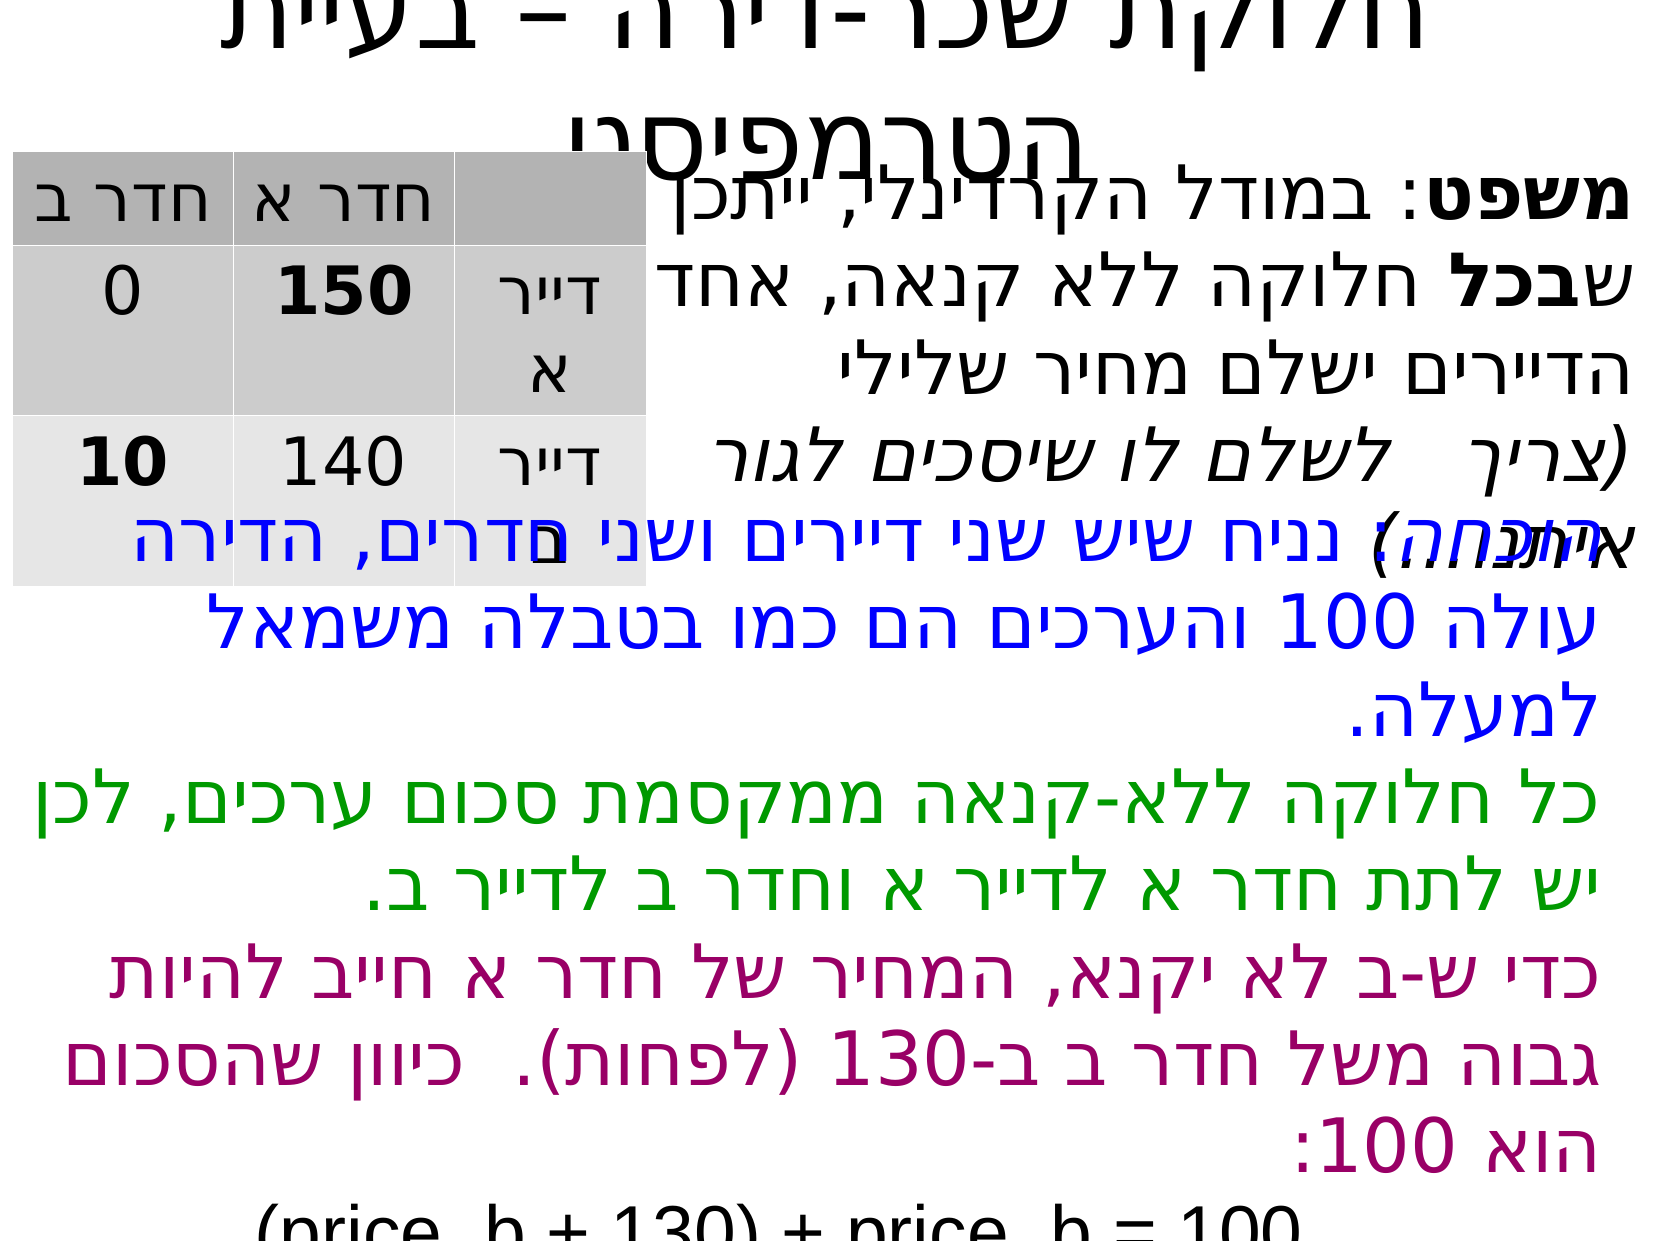

# חלוקת שכר-דירה – בעיית הטרמפיסט
משפט: במודל הקרדינלי, ייתכן שבכל חלוקה ללא קנאה, אחד הדיירים ישלם מחיר שלילי (צריך לשלם לו שיסכים לגור איתנו...)
| חדר ב | חדר א | |
| --- | --- | --- |
| 0 | 150 | דייר א |
| 10 | 140 | דייר ב |
הוכחה: נניח שיש שני דיירים ושני חדרים, הדירה עולה 100 והערכים הם כמו בטבלה משמאל למעלה.
כל חלוקה ללא-קנאה ממקסמת סכום ערכים, לכן יש לתת חדר א לדייר א וחדר ב לדייר ב.
כדי ש-ב לא יקנא, המחיר של חדר א חייב להיות גבוה משל חדר ב ב-130 (לפחות). כיוון שהסכום הוא 100:
 (price_b + 130) + price_b = 100
 price_b = -15
המחיר של חדר ב חייב להיות שלילי! ***